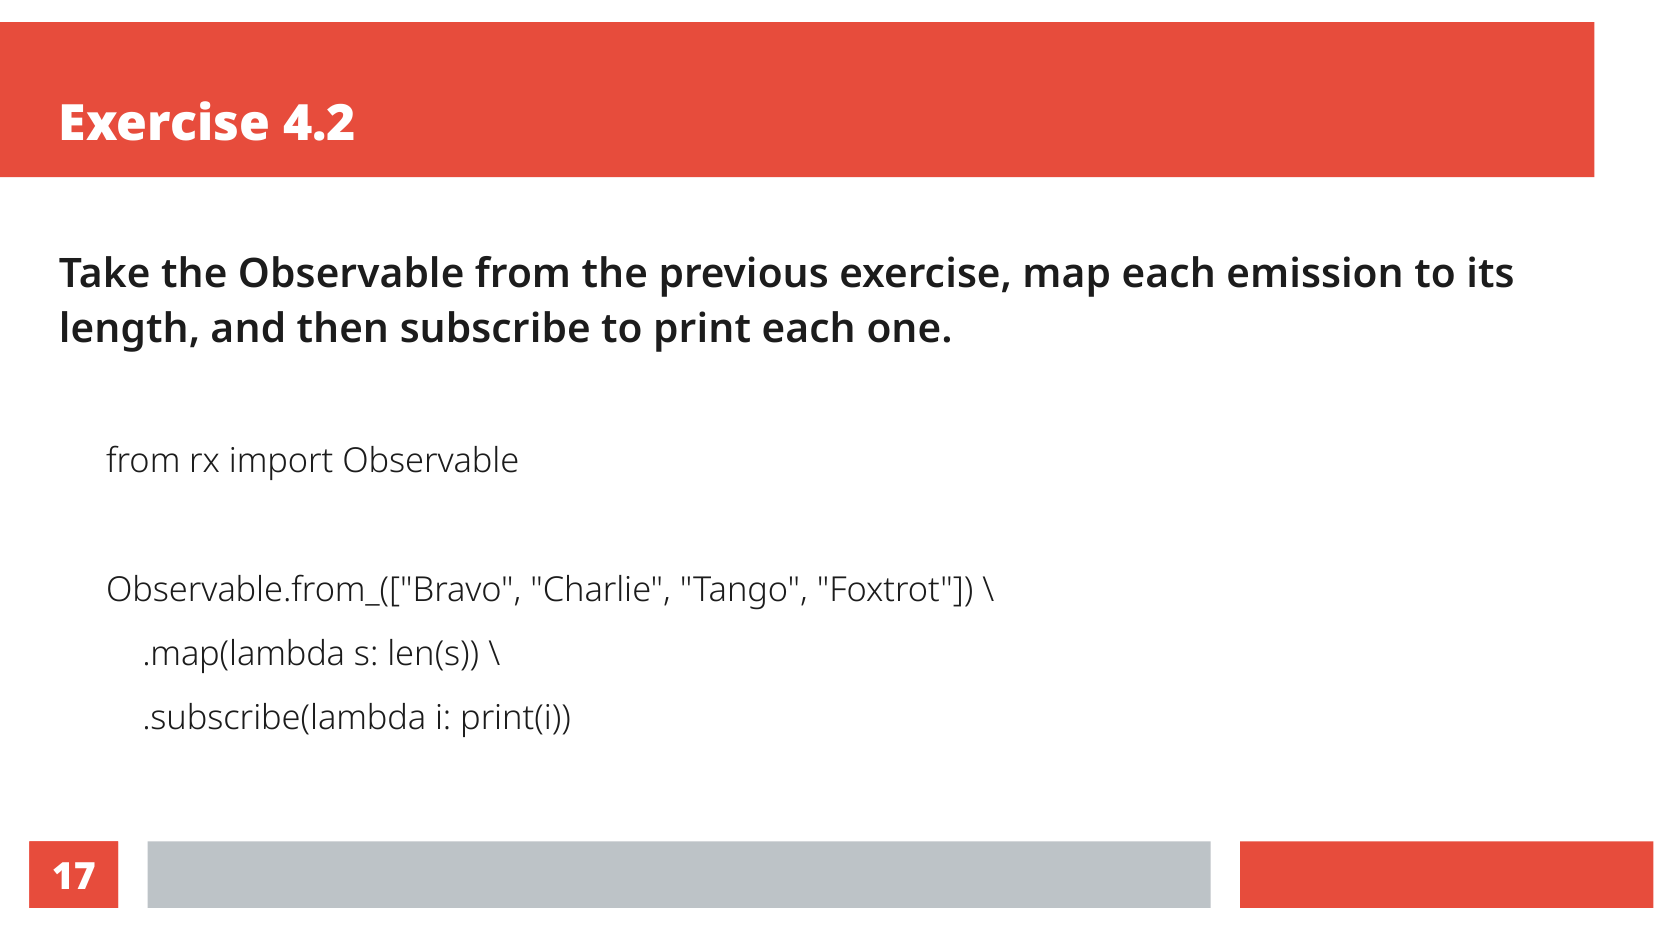

# Exercise 4.2
Take the Observable from the previous exercise, map each emission to its length, and then subscribe to print each one.
from rx import Observable
Observable.from_(["Bravo", "Charlie", "Tango", "Foxtrot"]) \
 .map(lambda s: len(s)) \
 .subscribe(lambda i: print(i))
17